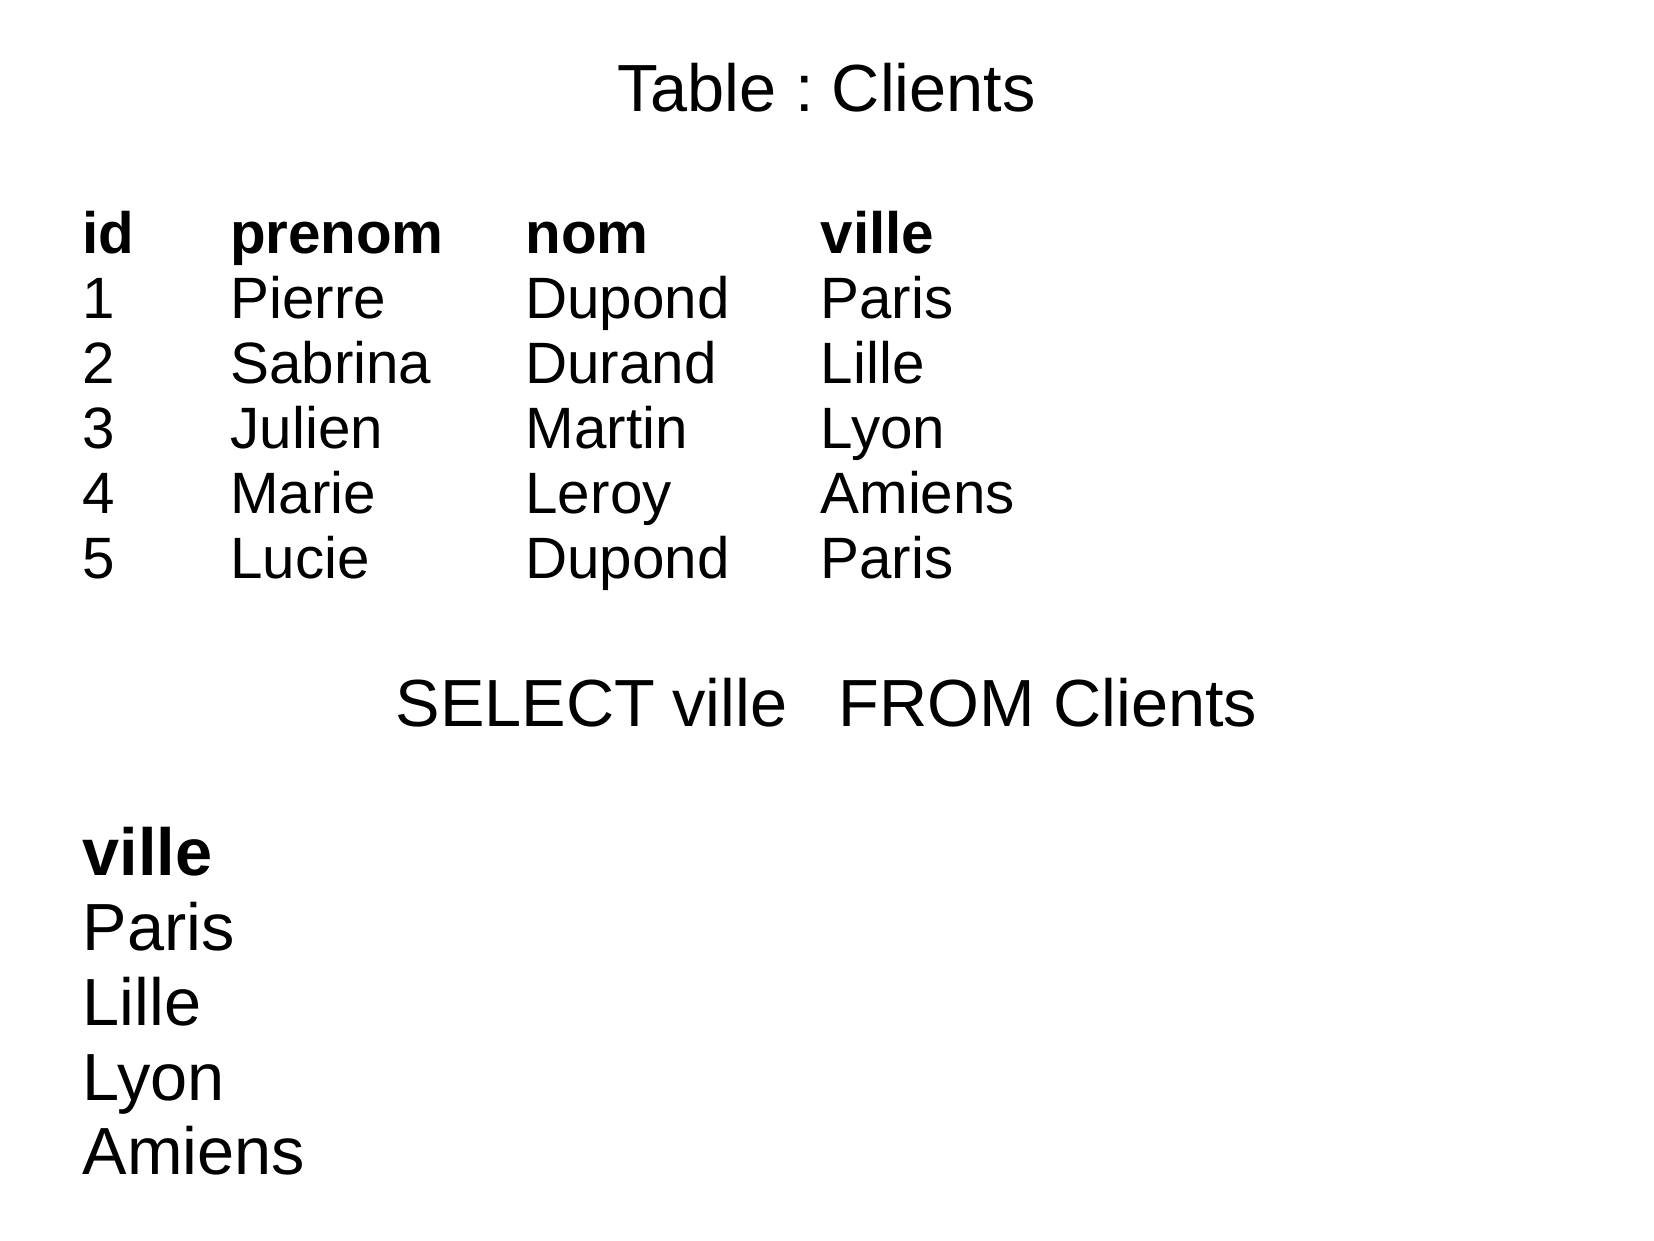

# Table : Clients
id		prenom		nom			ville
1		Pierre		Dupond		Paris
2		Sabrina		Durand		Lille
3		Julien		Martin		Lyon
4		Marie			Leroy			Amiens
5		Lucie			Dupond		Paris
SELECT ville	FROM Clients
ville
Paris
Lille
Lyon
Amiens